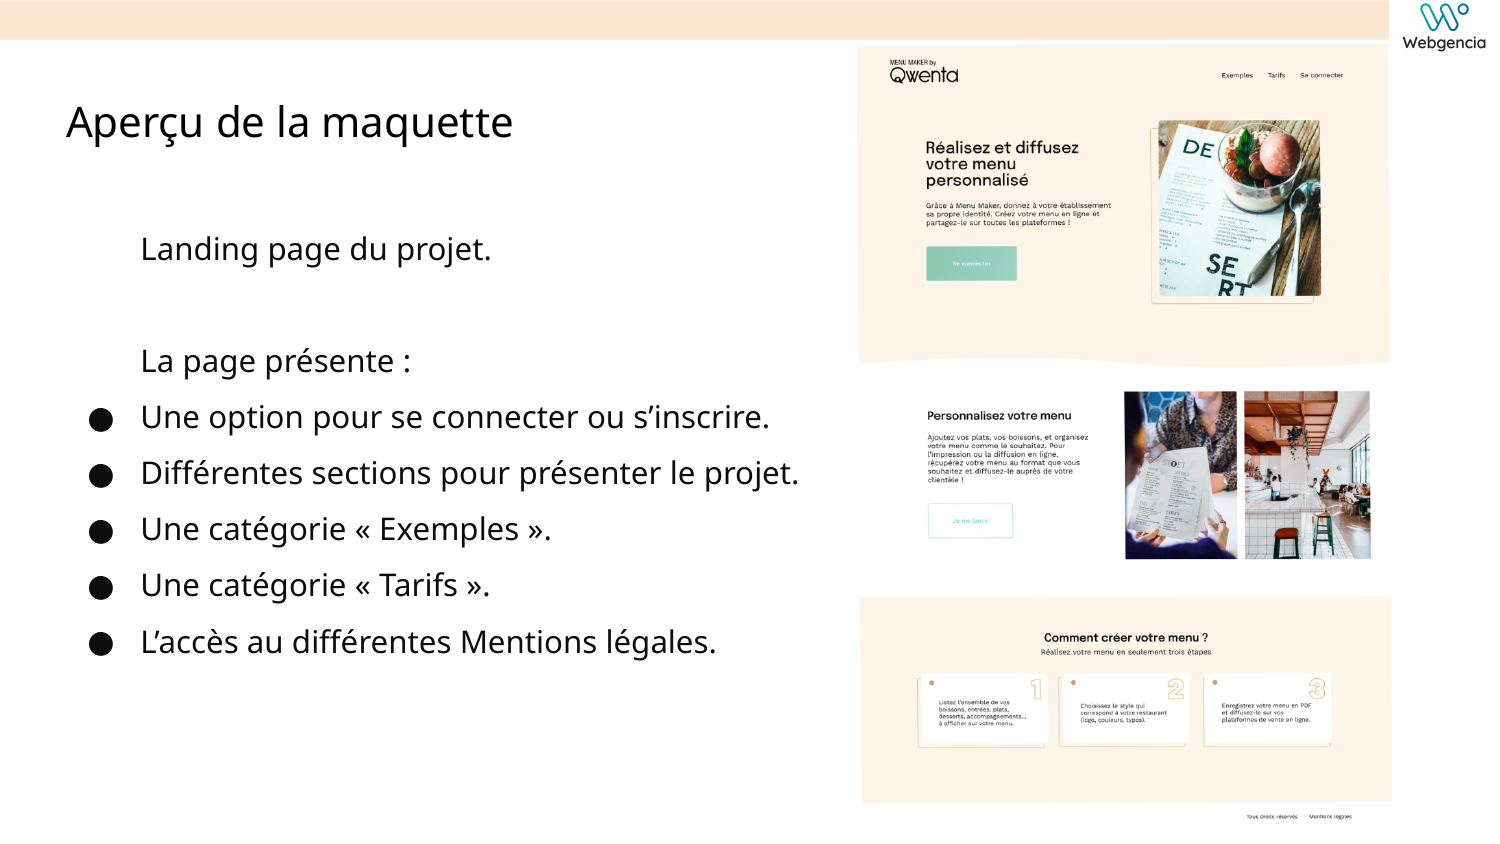

# Aperçu de la maquette
Landing page du projet.
La page présente :
Une option pour se connecter ou s’inscrire.
Différentes sections pour présenter le projet.
Une catégorie « Exemples ».
Une catégorie « Tarifs ».
L’accès au différentes Mentions légales.